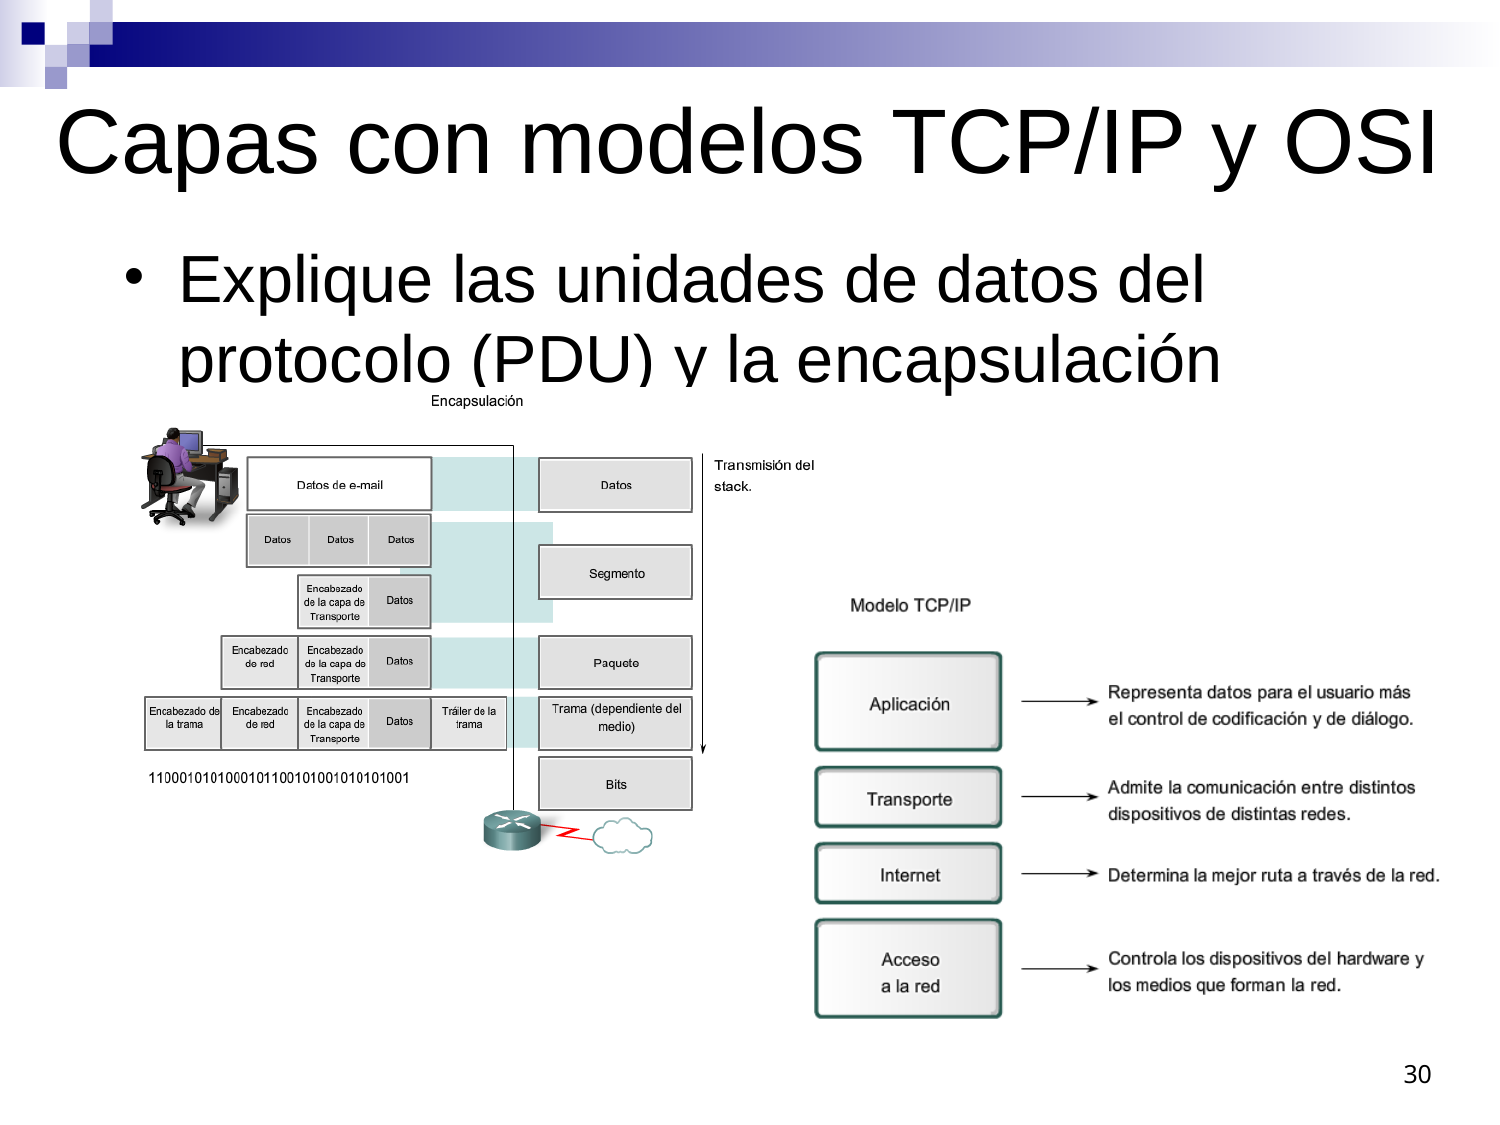

Capas con modelos TCP/IP y OSI
Explique las unidades de datos del protocolo (PDU) y la encapsulación